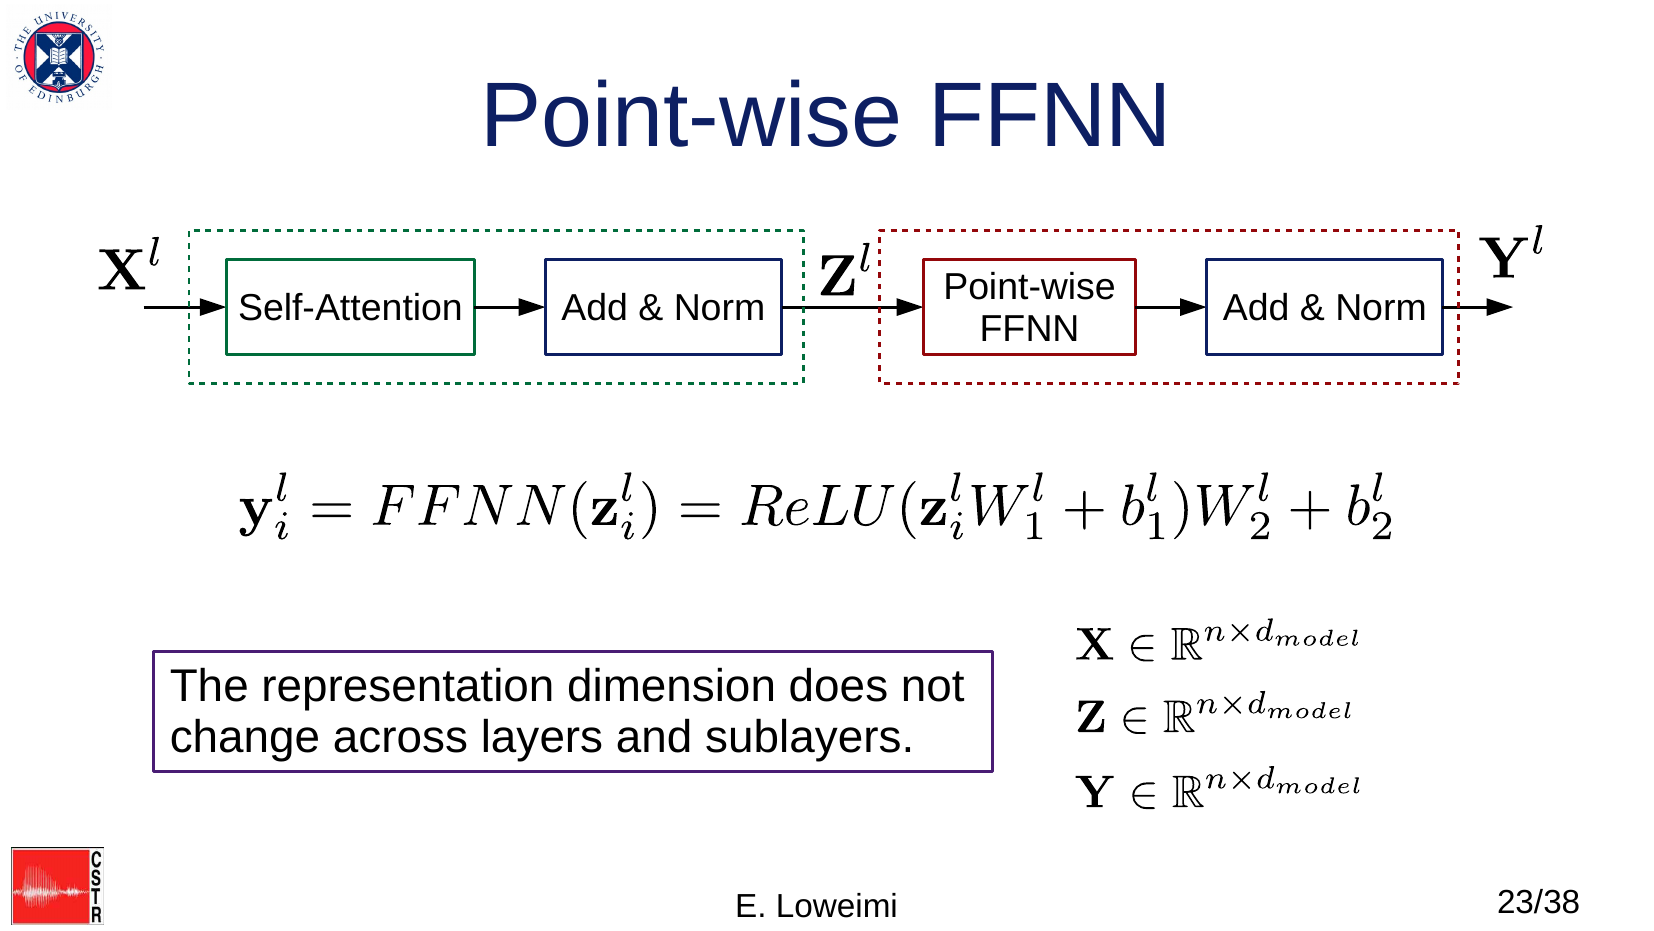

# Point-wise FFNN
Self-Attention
Add & Norm
Point-wise
FFNN
Add & Norm
The representation dimension does not change across layers and sublayers.
23/38
E. Loweimi